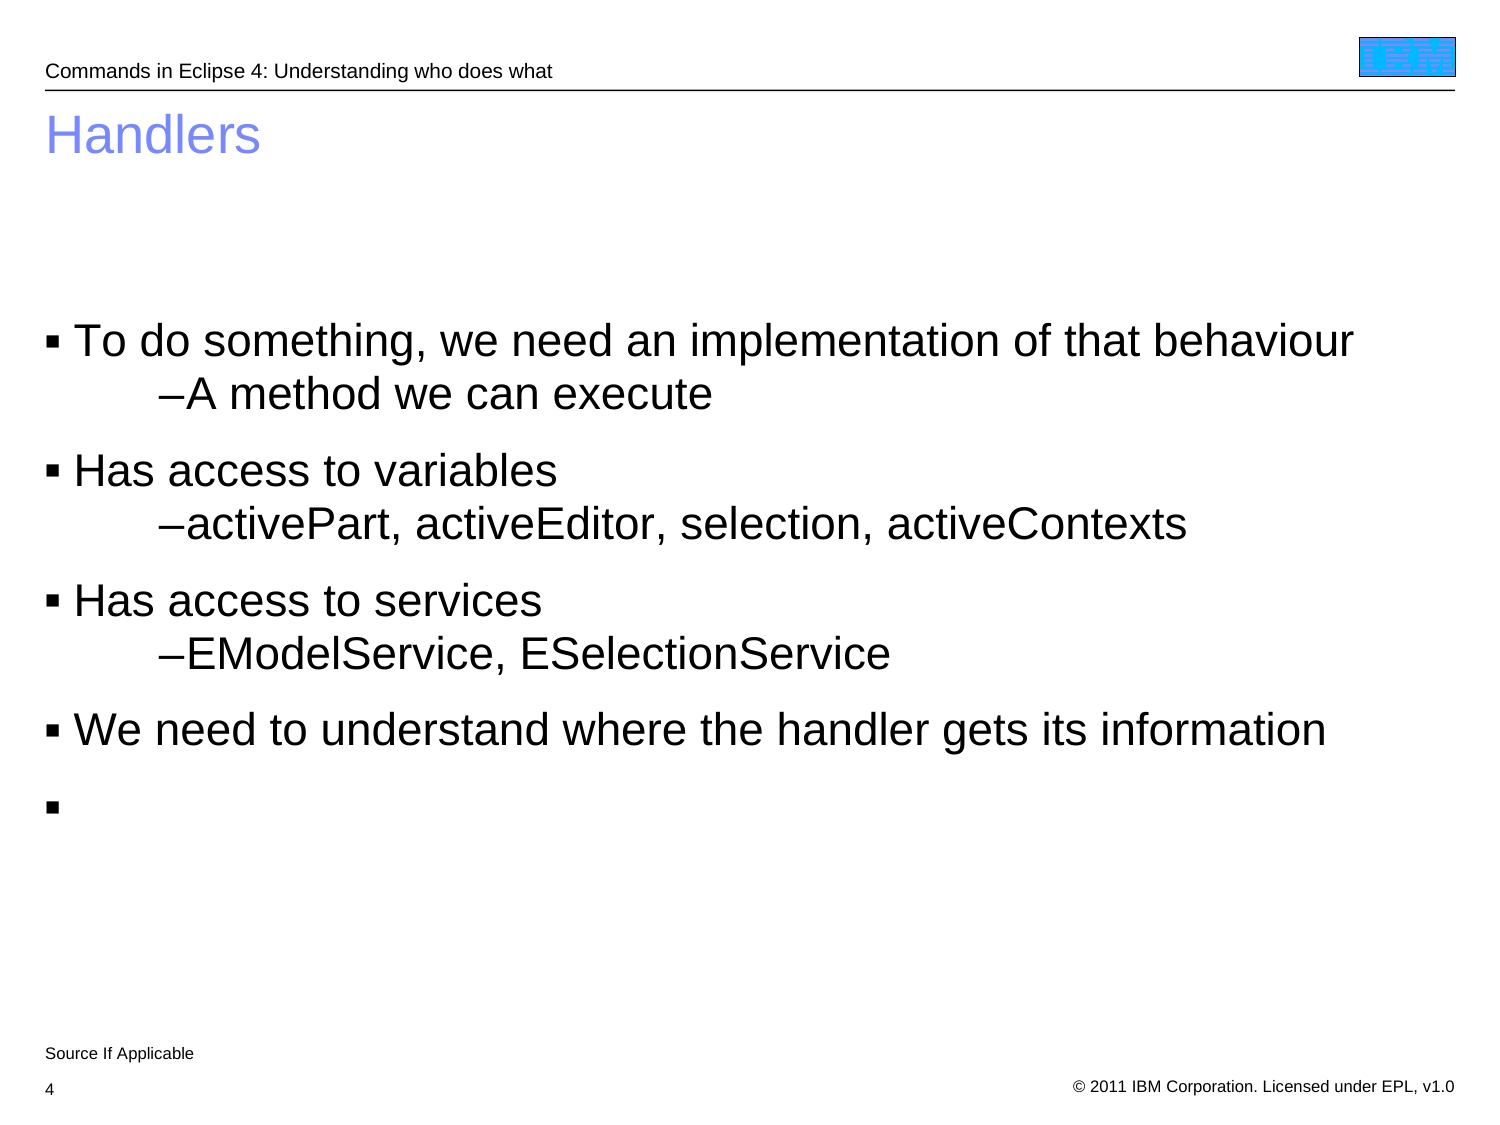

Commands in Eclipse 4: Understanding who does what
# Handlers
To do something, we need an implementation of that behaviour
A method we can execute
Has access to variables
activePart, activeEditor, selection, activeContexts
Has access to services
EModelService, ESelectionService
We need to understand where the handler gets its information
 Source If Applicable
4